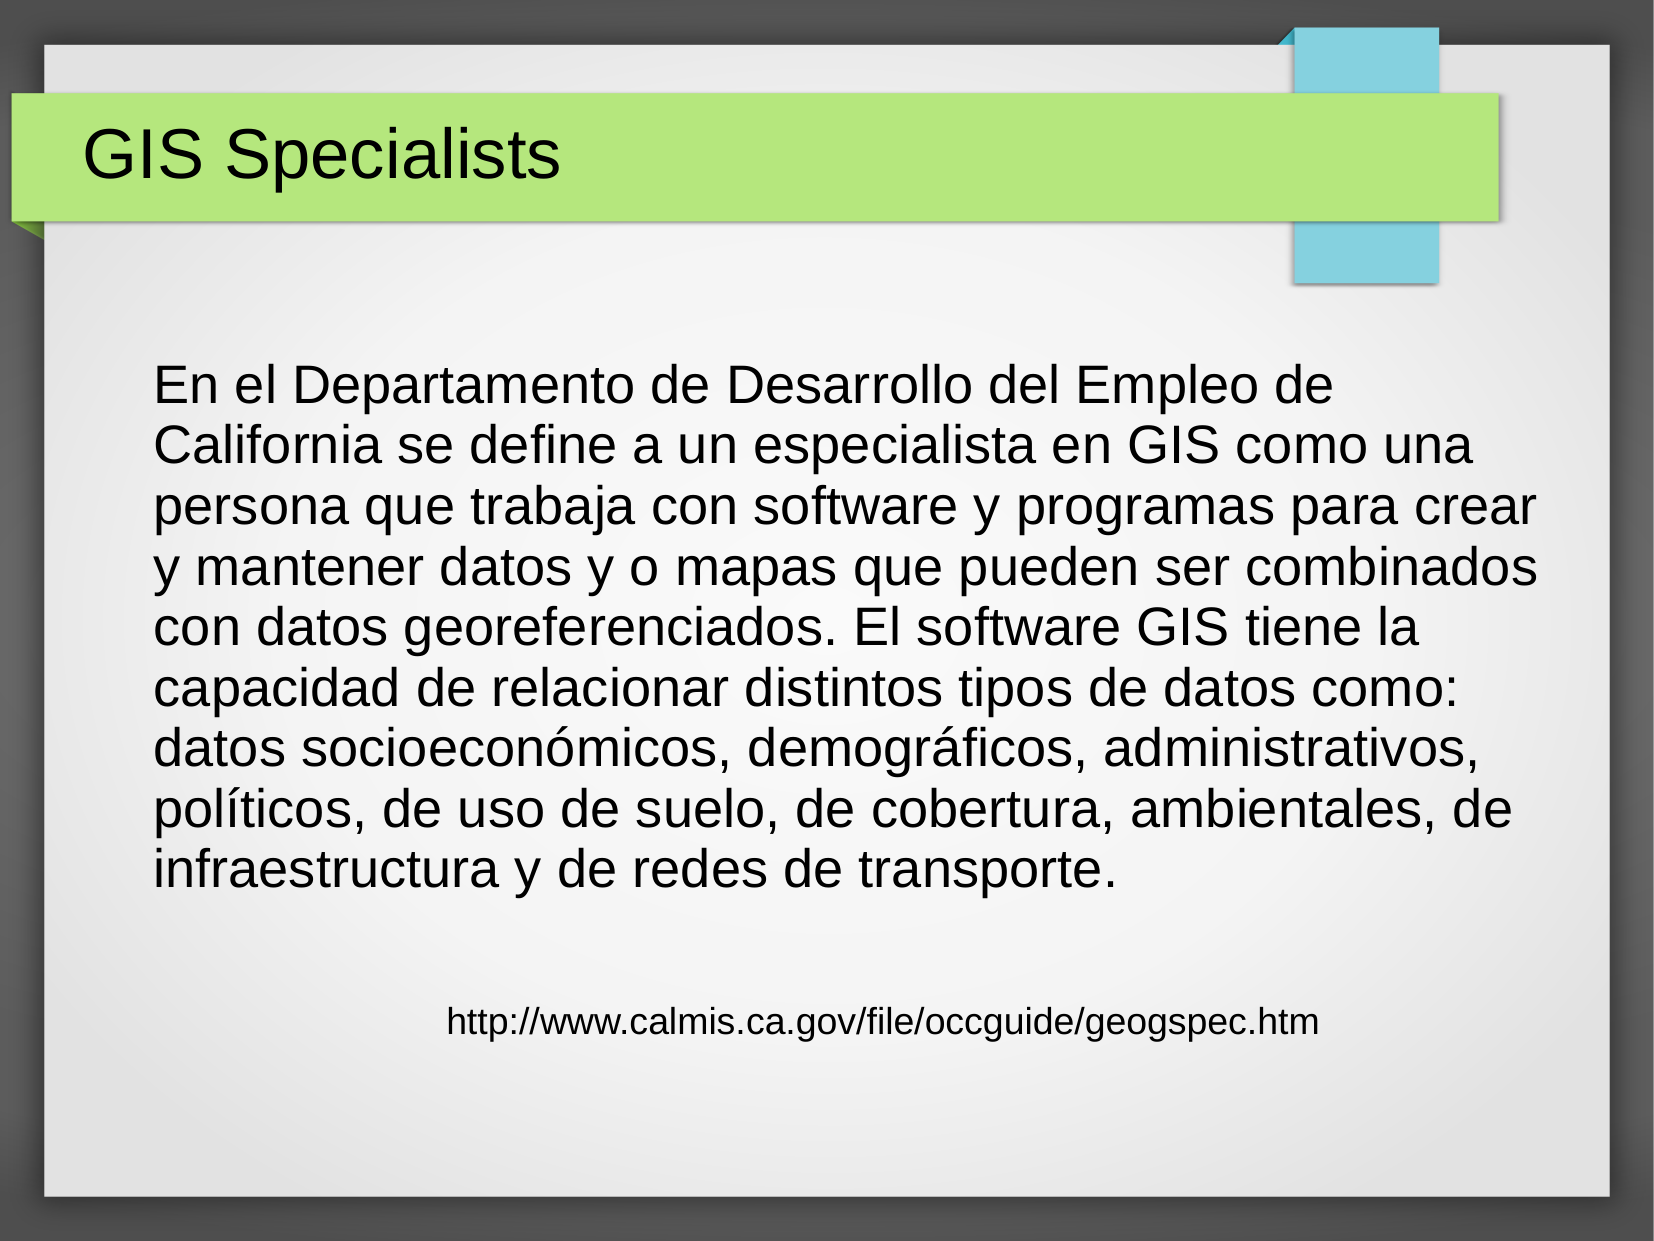

# GIS Specialists
En el Departamento de Desarrollo del Empleo de California se define a un especialista en GIS como una persona que trabaja con software y programas para crear y mantener datos y o mapas que pueden ser combinados con datos georeferenciados. El software GIS tiene la capacidad de relacionar distintos tipos de datos como: datos socioeconómicos, demográficos, administrativos, políticos, de uso de suelo, de cobertura, ambientales, de infraestructura y de redes de transporte.
http://www.calmis.ca.gov/file/occguide/geogspec.htm